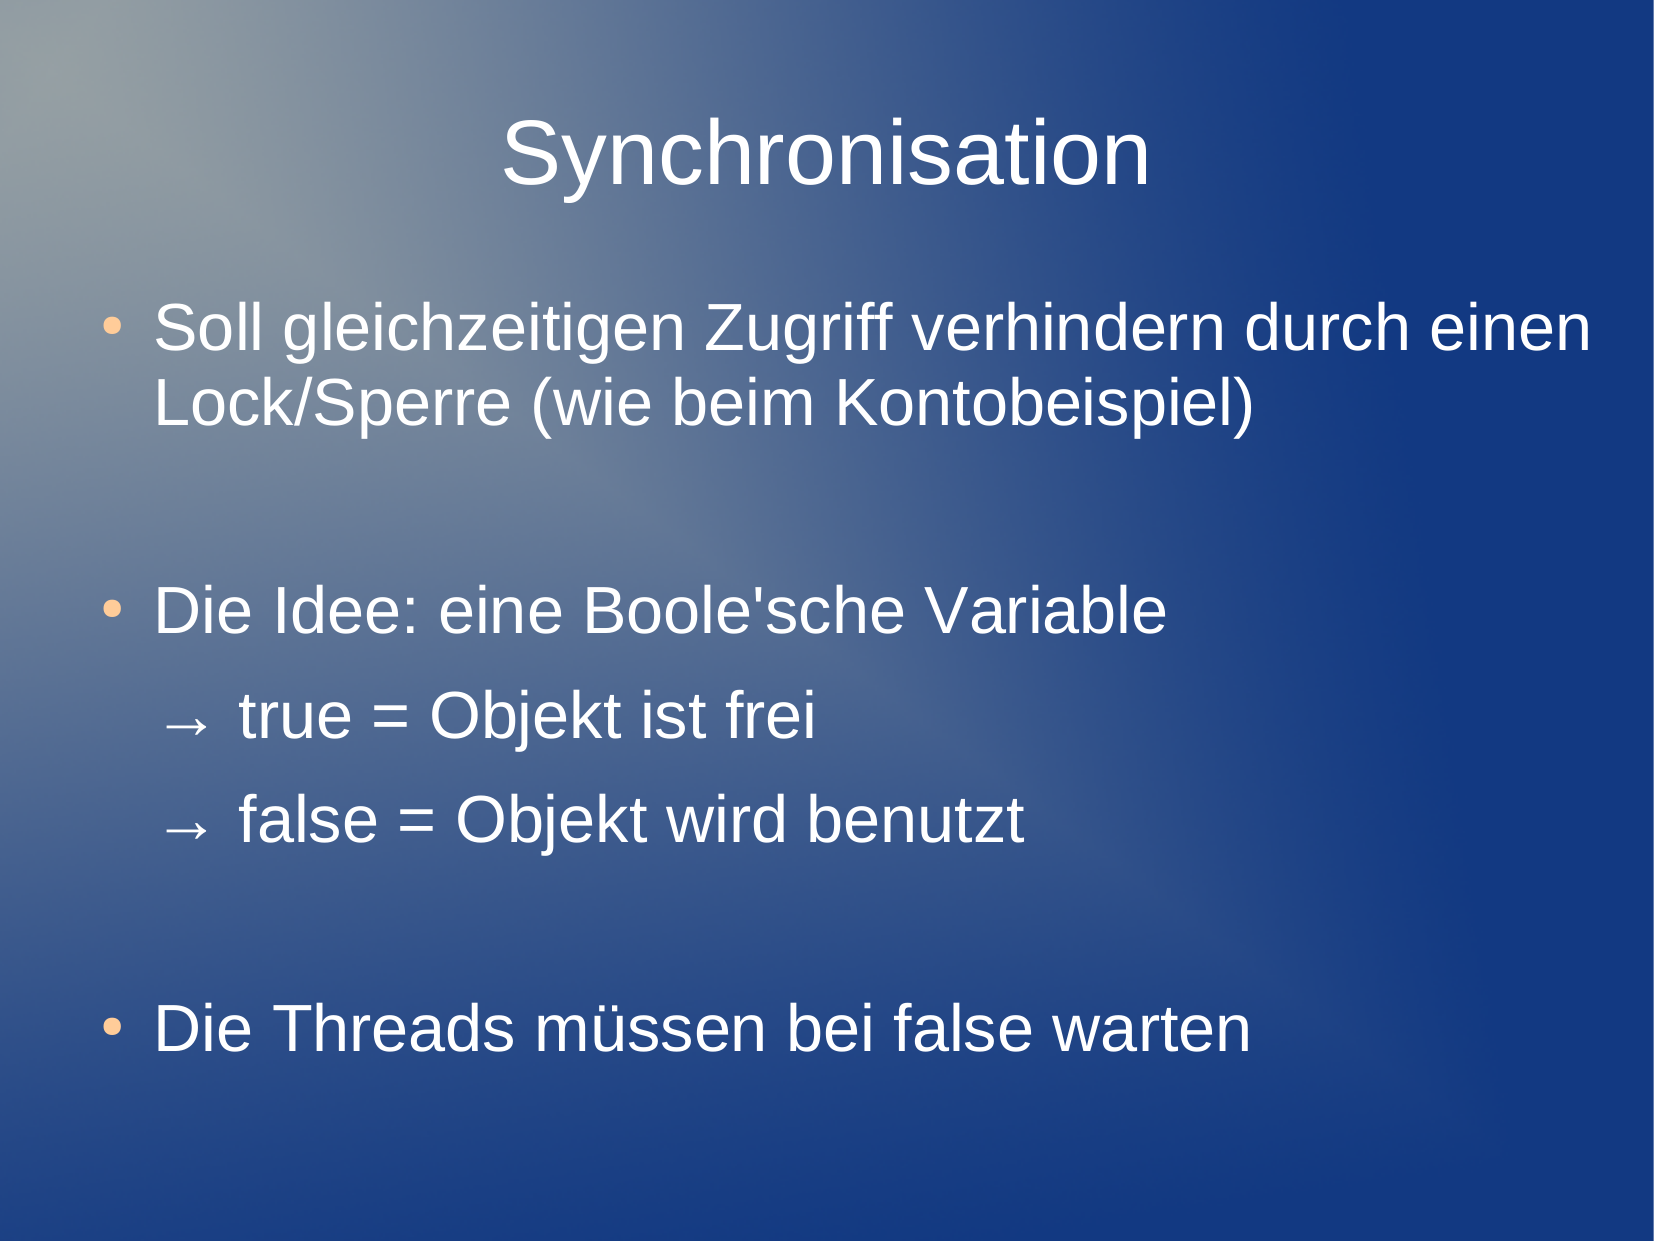

# Synchronisation
Soll gleichzeitigen Zugriff verhindern durch einen Lock/Sperre (wie beim Kontobeispiel)
Die Idee: eine Boole'sche Variable
→ true = Objekt ist frei
→ false = Objekt wird benutzt
Die Threads müssen bei false warten